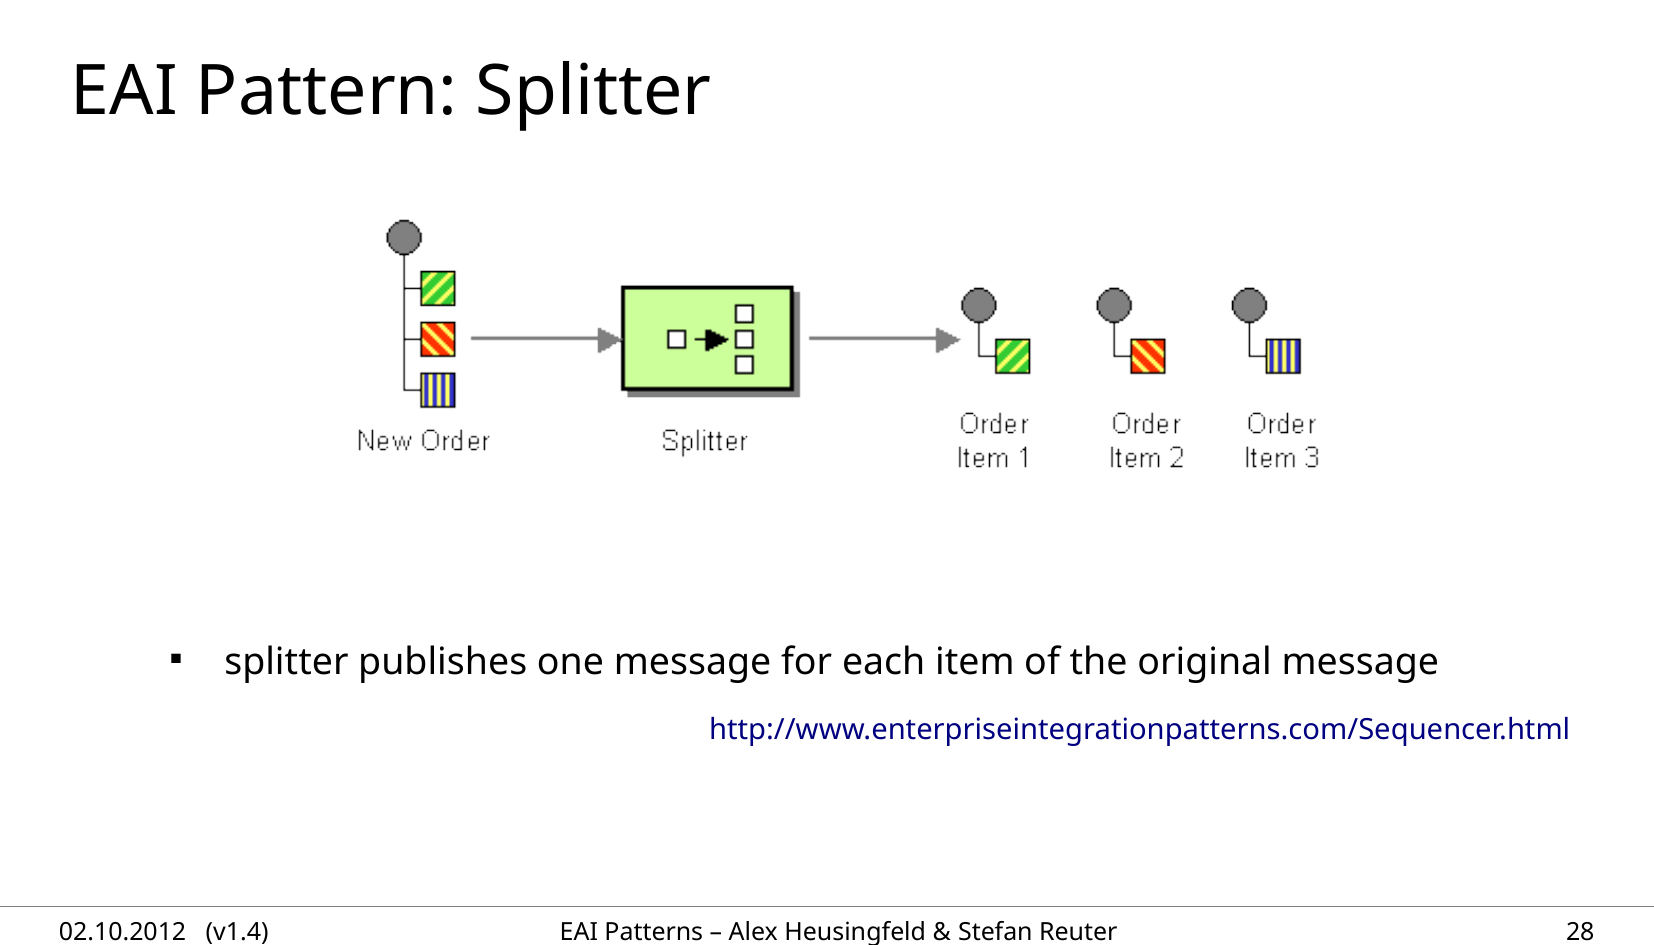

# EAI Pattern: Splitter
splitter publishes one message for each item of the original message
http://www.enterpriseintegrationpatterns.com/Sequencer.html
2012-08-30
EAI Patterns - Alex Heusingfeld & Stefan Reuter
28